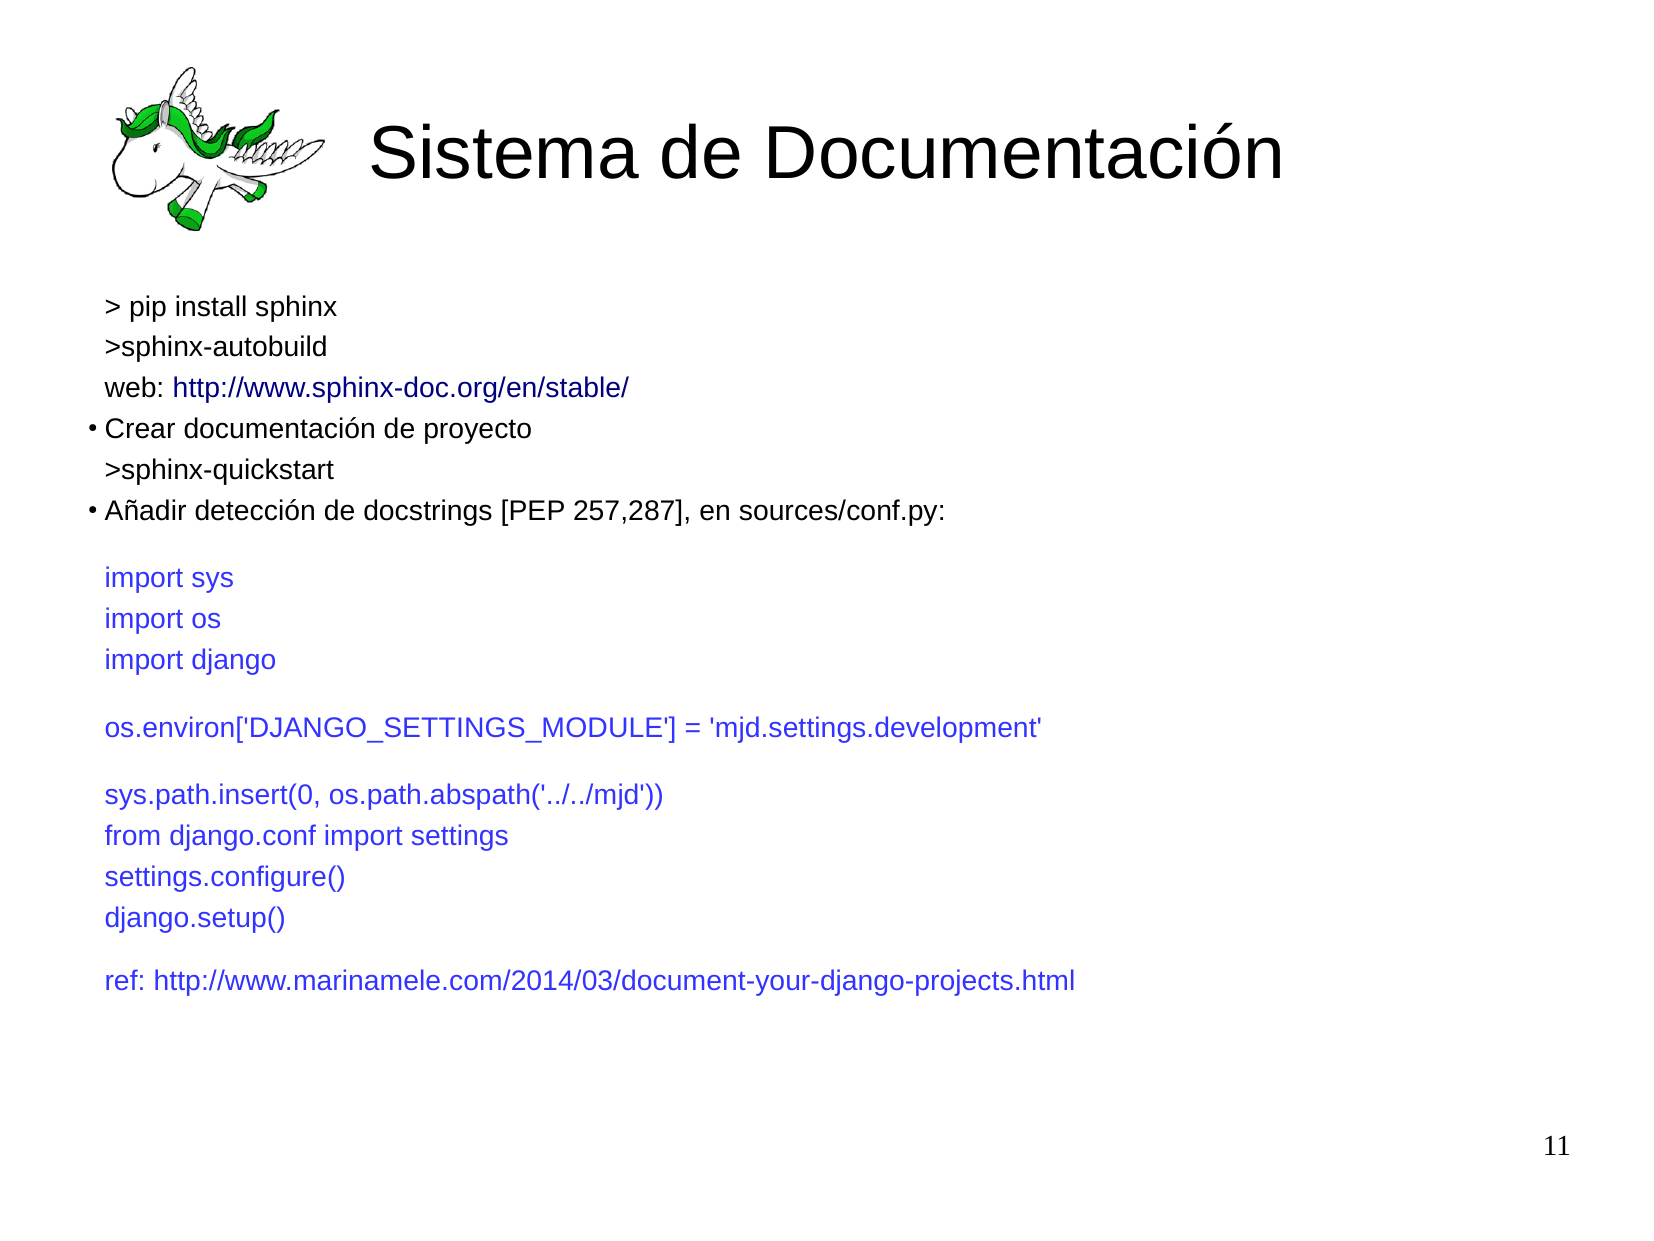

# Sistema de Documentación
> pip install sphinx
>sphinx-autobuild
web: http://www.sphinx-doc.org/en/stable/
Crear documentación de proyecto
>sphinx-quickstart
Añadir detección de docstrings [PEP 257,287], en sources/conf.py:
import sys
import os
import django
os.environ['DJANGO_SETTINGS_MODULE'] = 'mjd.settings.development'
sys.path.insert(0, os.path.abspath('../../mjd'))
from django.conf import settings
settings.configure()
django.setup()
ref: http://www.marinamele.com/2014/03/document-your-django-projects.html
11